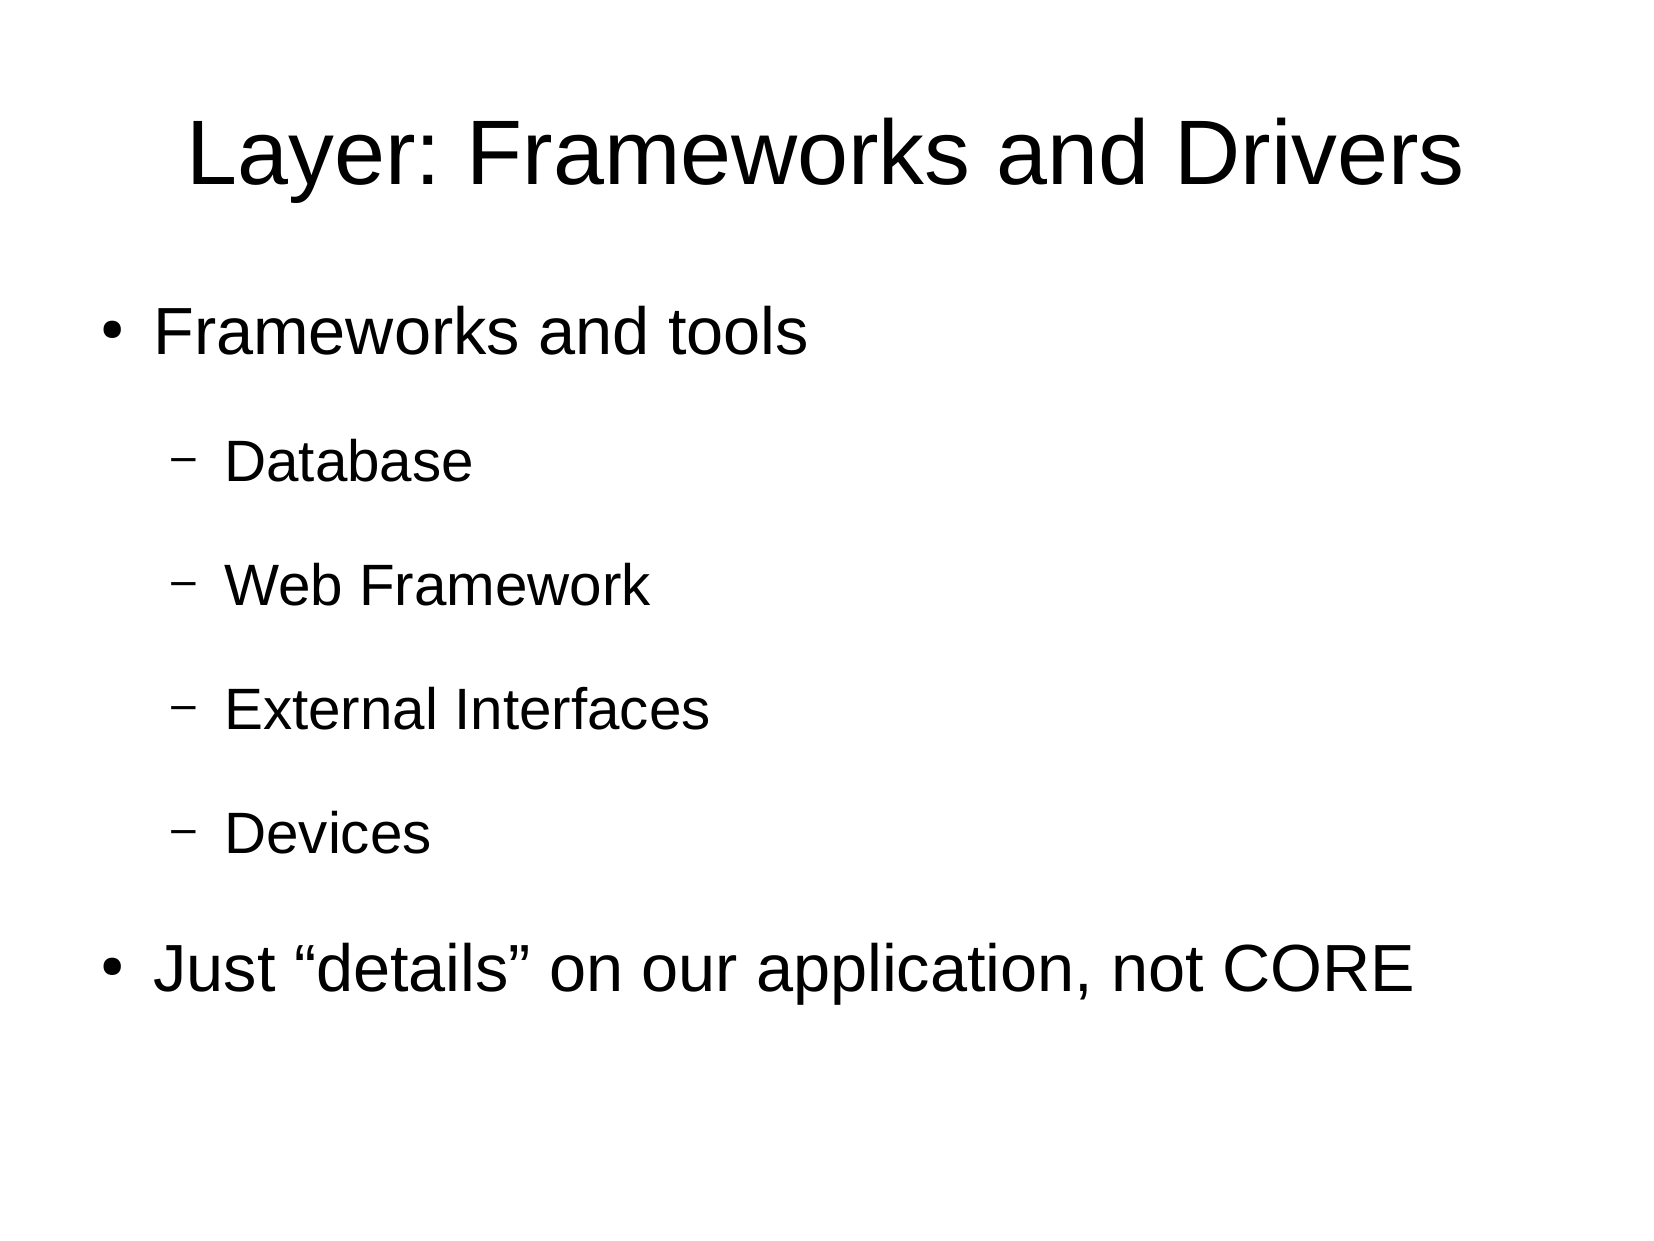

# Layer: Frameworks and Drivers
Frameworks and tools
Database
Web Framework
External Interfaces
Devices
Just “details” on our application, not CORE